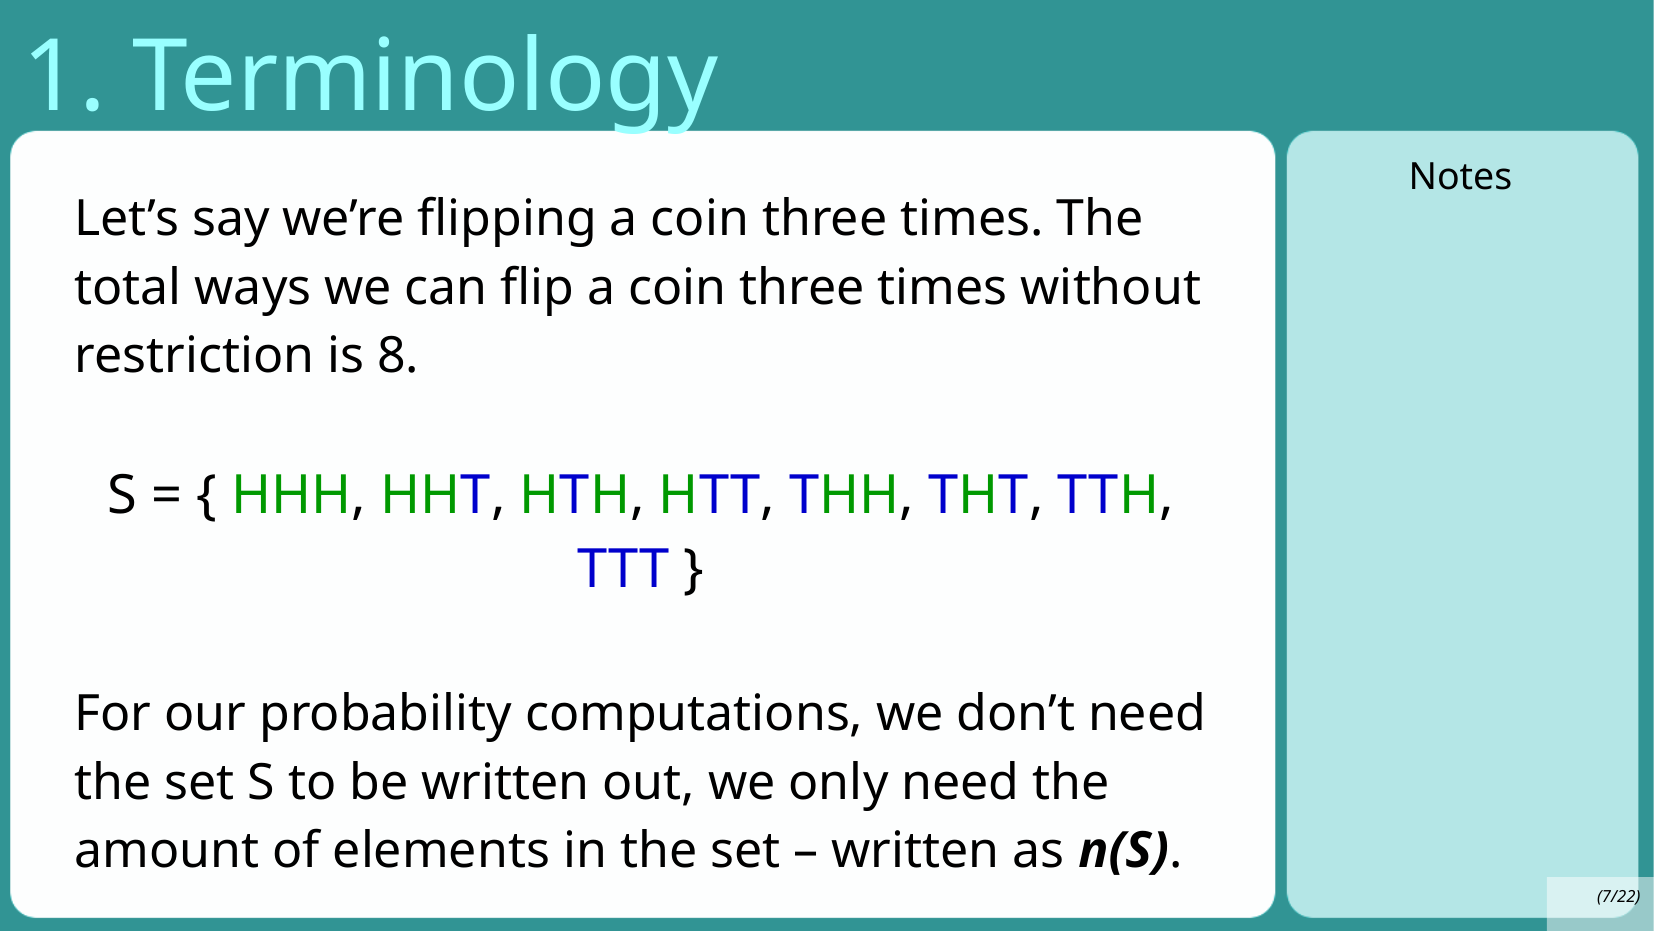

# 1. Terminology
Notes
Let’s say we’re flipping a coin three times. The total ways we can flip a coin three times without restriction is 8.
S = { HHH, HHT, HTH, HTT, THH, THT, TTH, TTT }
For our probability computations, we don’t need the set S to be written out, we only need the amount of elements in the set – written as n(S).
n(S) = 8